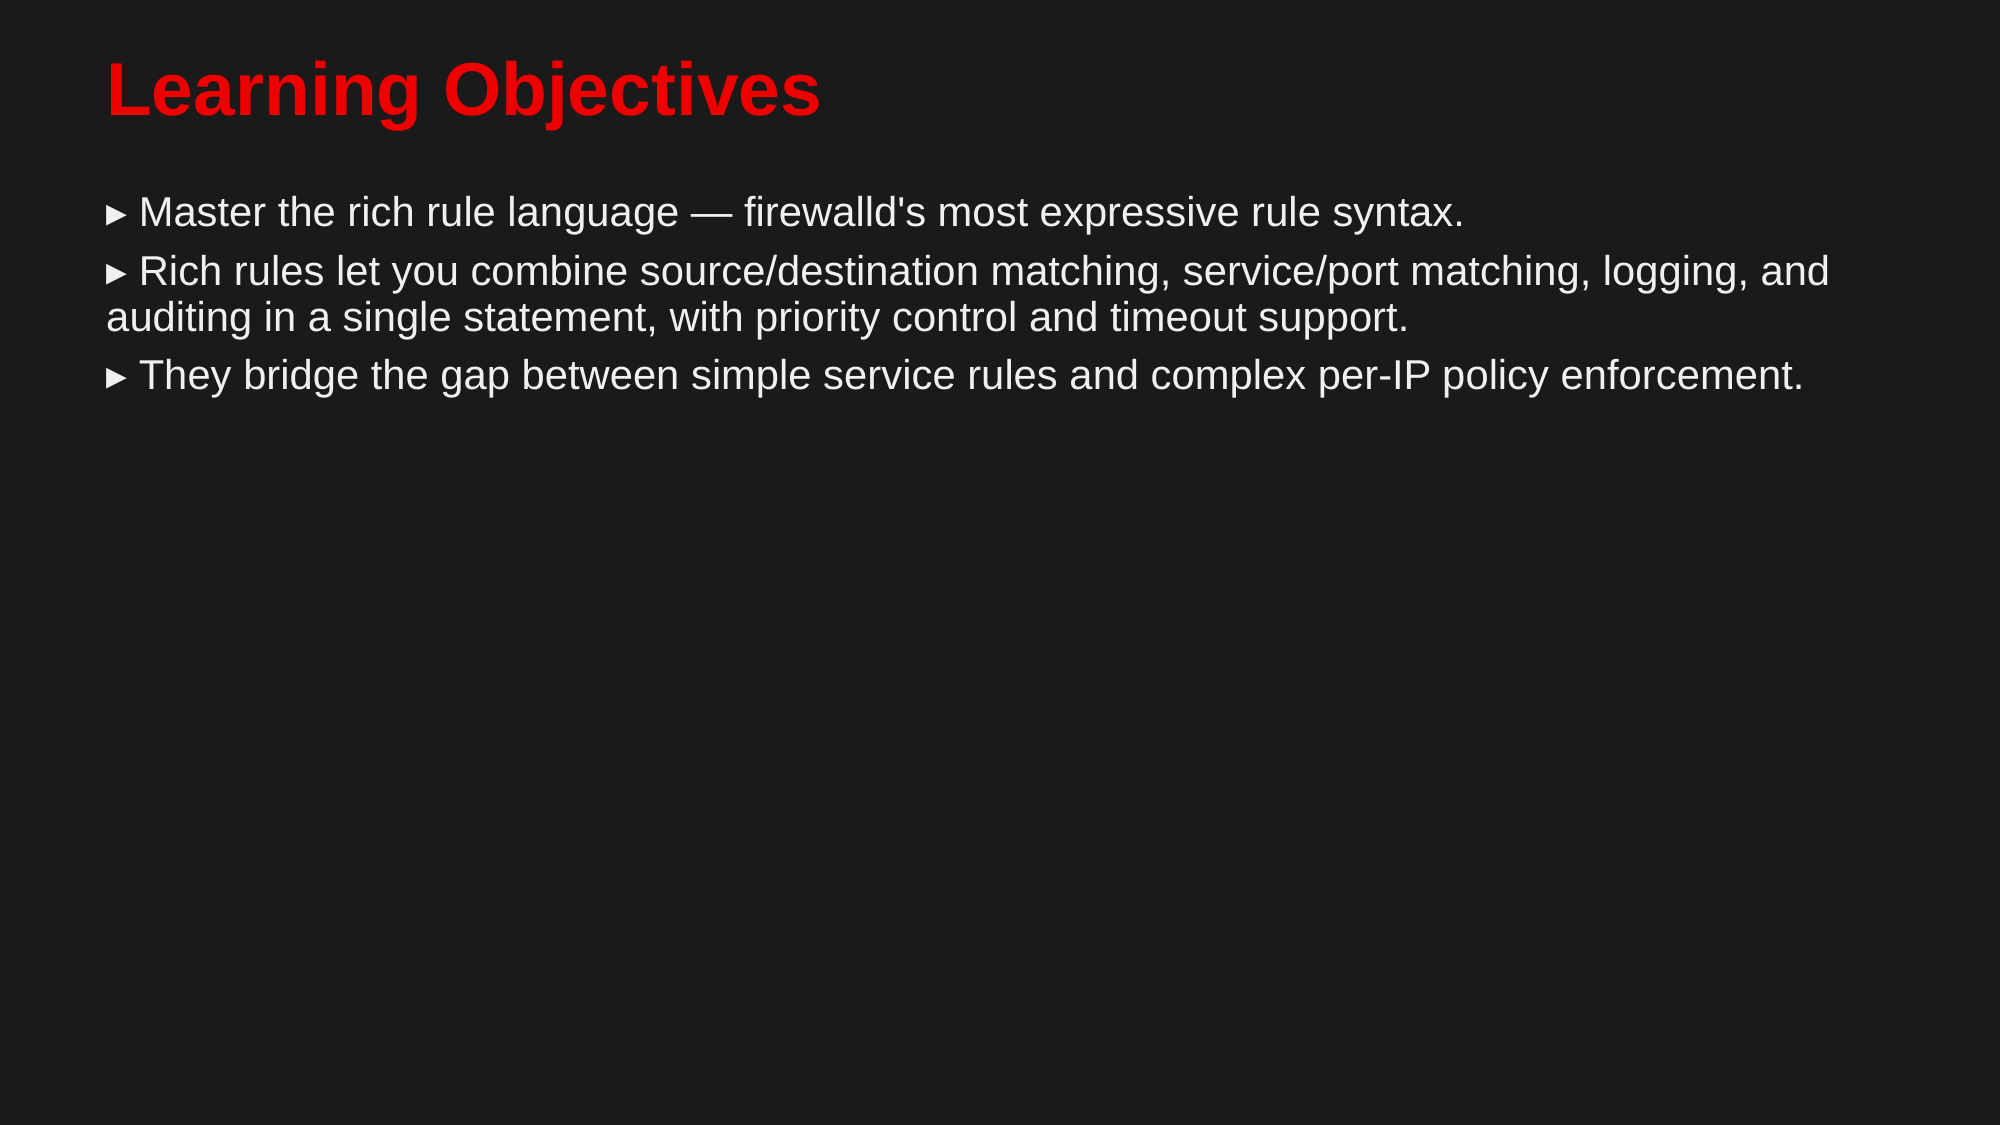

Learning Objectives
▸ Master the rich rule language — firewalld's most expressive rule syntax.
▸ Rich rules let you combine source/destination matching, service/port matching, logging, and auditing in a single statement, with priority control and timeout support.
▸ They bridge the gap between simple service rules and complex per-IP policy enforcement.